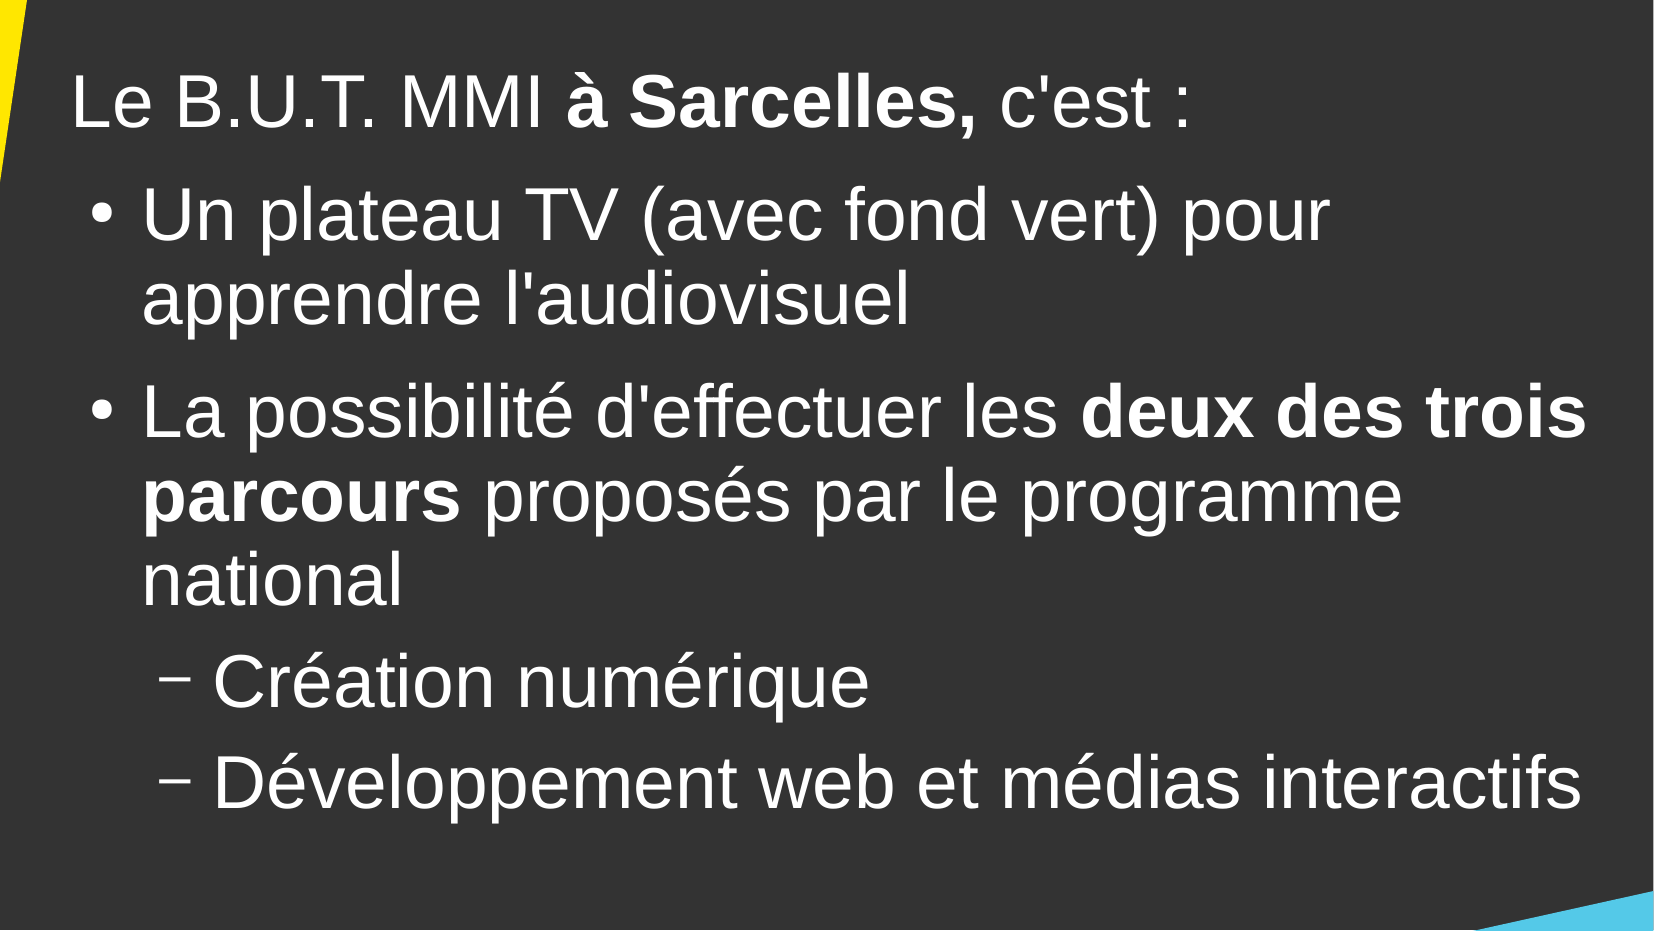

# Le B.U.T. MMI à Sarcelles, c'est :
Un plateau TV (avec fond vert) pour apprendre l'audiovisuel
La possibilité d'effectuer les deux des trois parcours proposés par le programme national
Création numérique
Développement web et médias interactifs